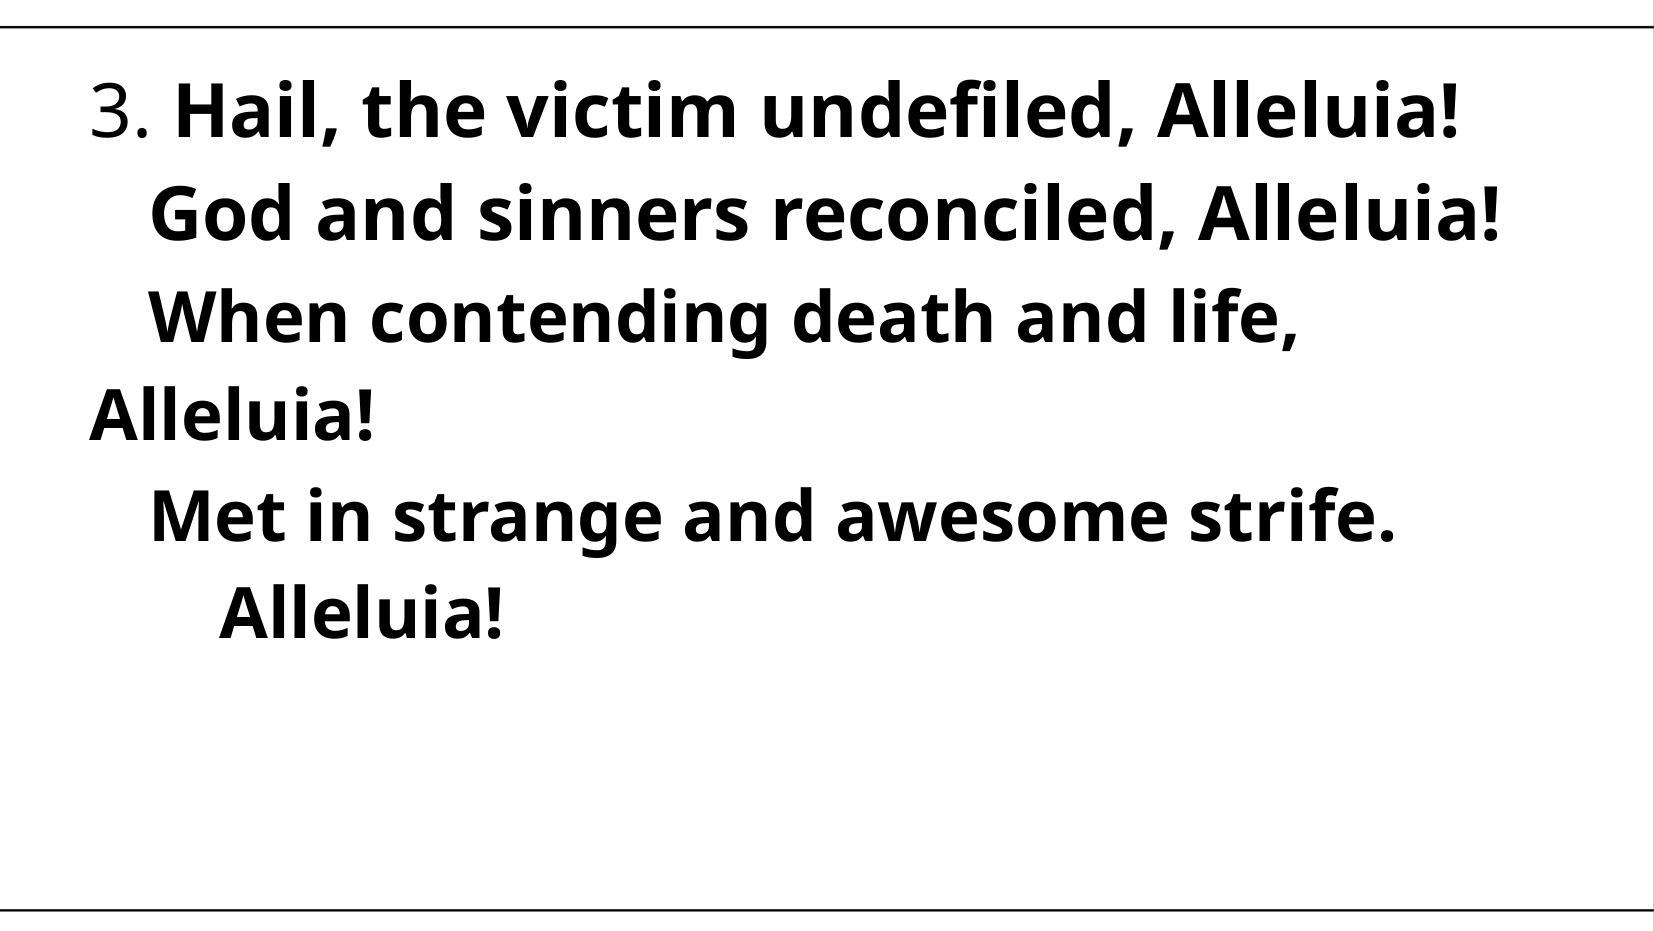

3. Hail, the victim undefiled, Alleluia!
 God and sinners reconciled, Alleluia!
 When contending death and life, Alleluia!
 Met in strange and awesome strife.
 Alleluia!